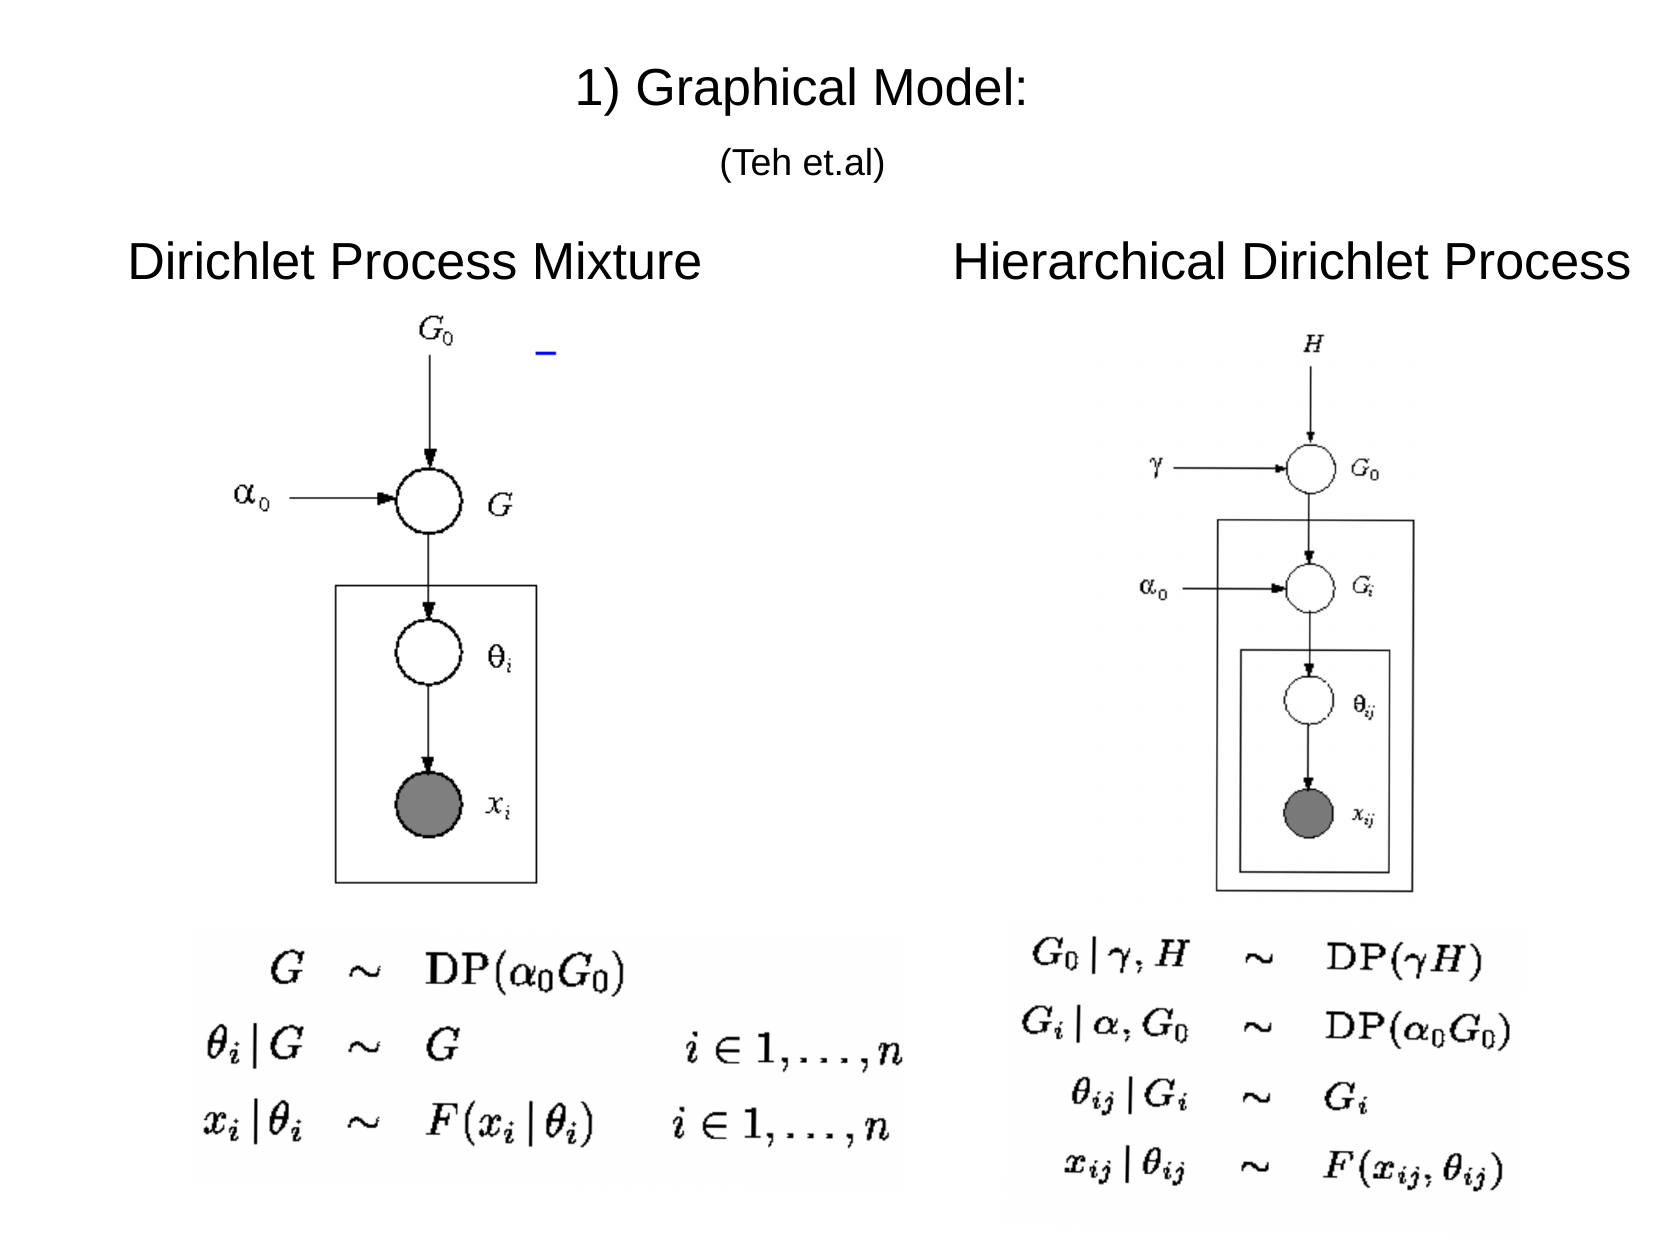

1) Graphical Model:
(Teh et.al)
Dirichlet Process Mixture
Hierarchical Dirichlet Process